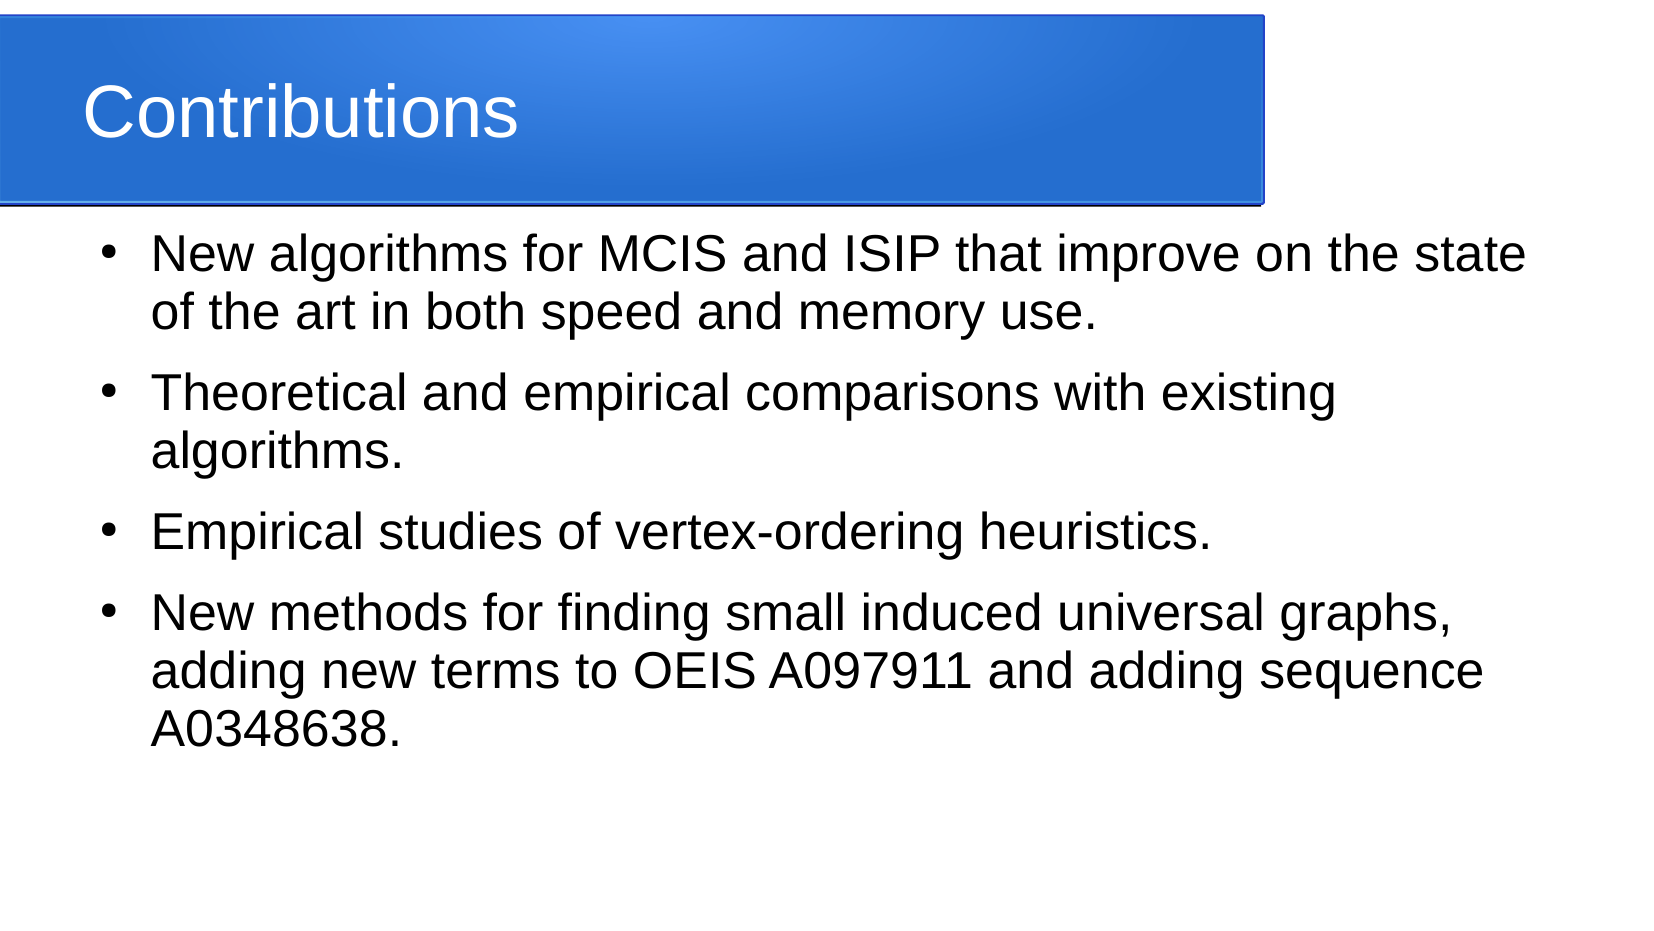

# Contributions
New algorithms for MCIS and ISIP that improve on the state of the art in both speed and memory use.
Theoretical and empirical comparisons with existing algorithms.
Empirical studies of vertex-ordering heuristics.
New methods for finding small induced universal graphs, adding new terms to OEIS A097911 and adding sequence A0348638.